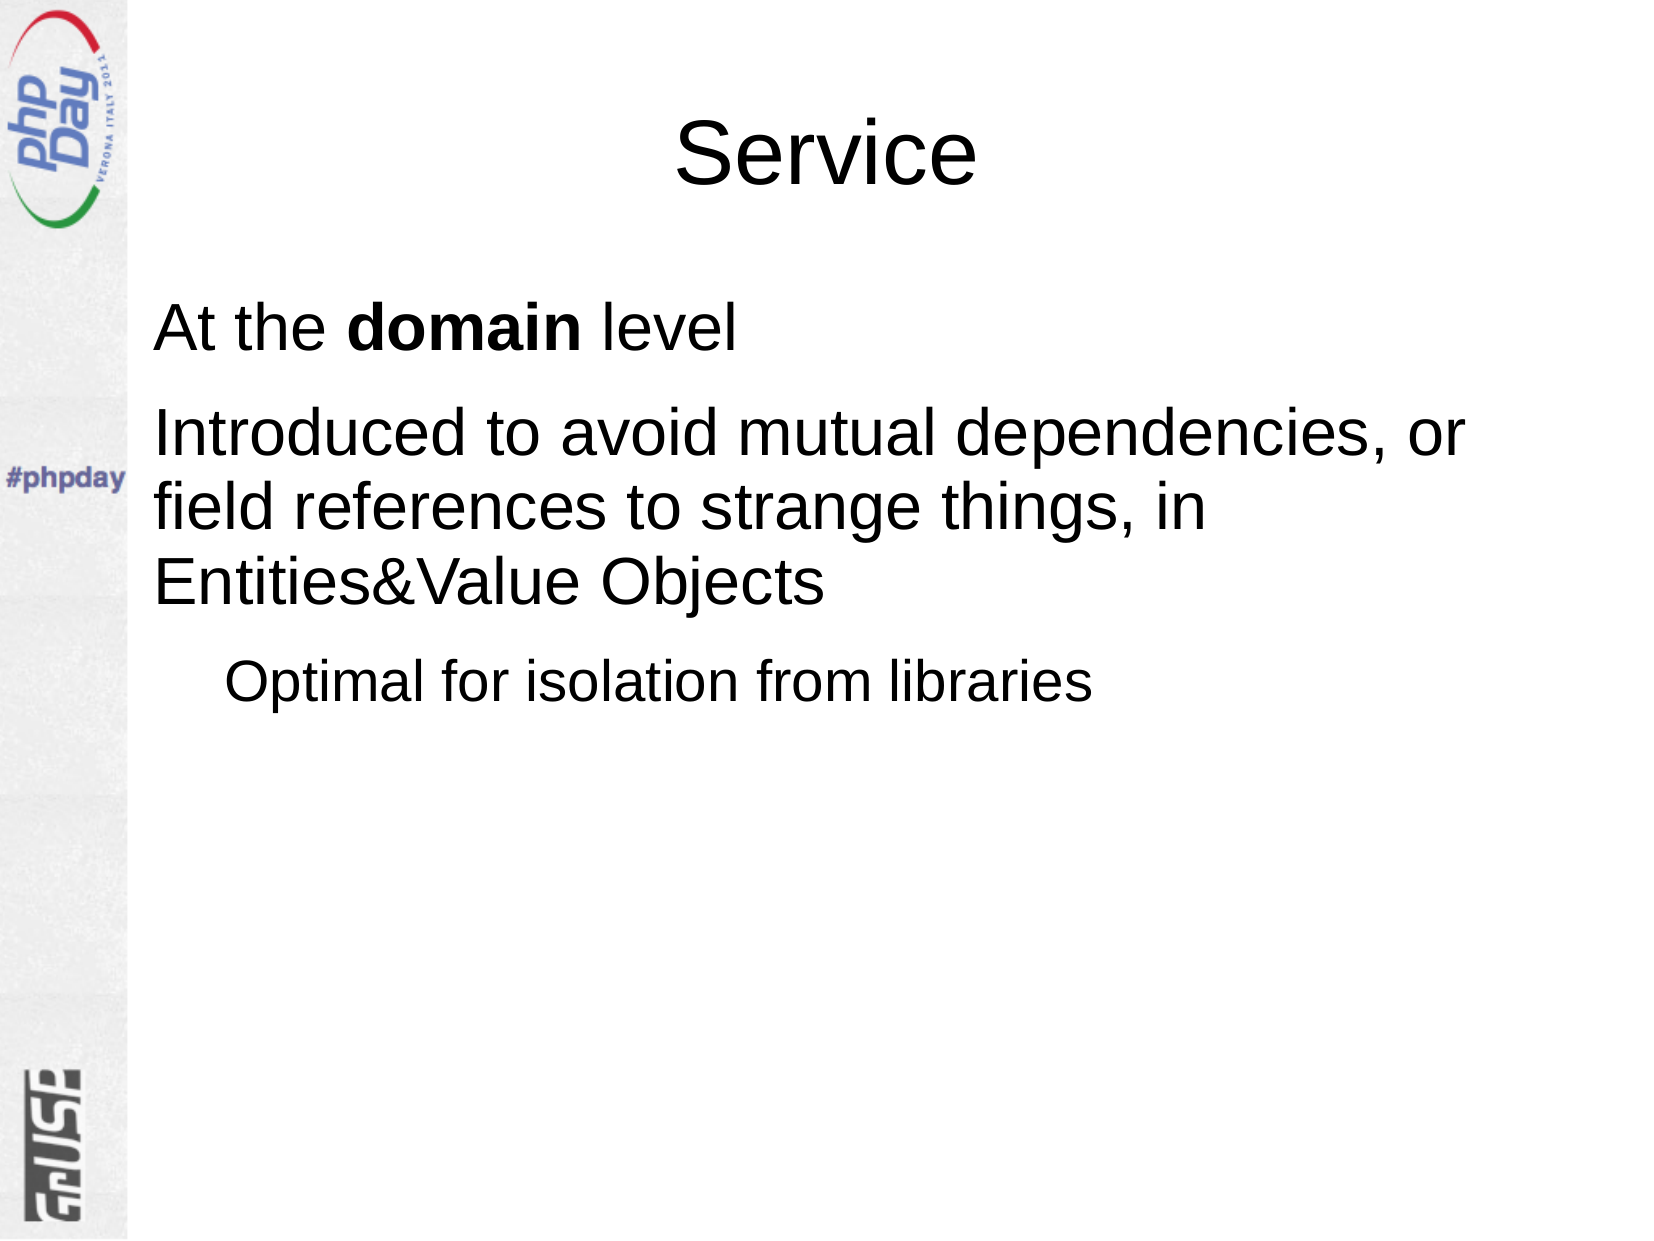

# Service
At the domain level
Introduced to avoid mutual dependencies, or field references to strange things, in Entities&Value Objects
Optimal for isolation from libraries